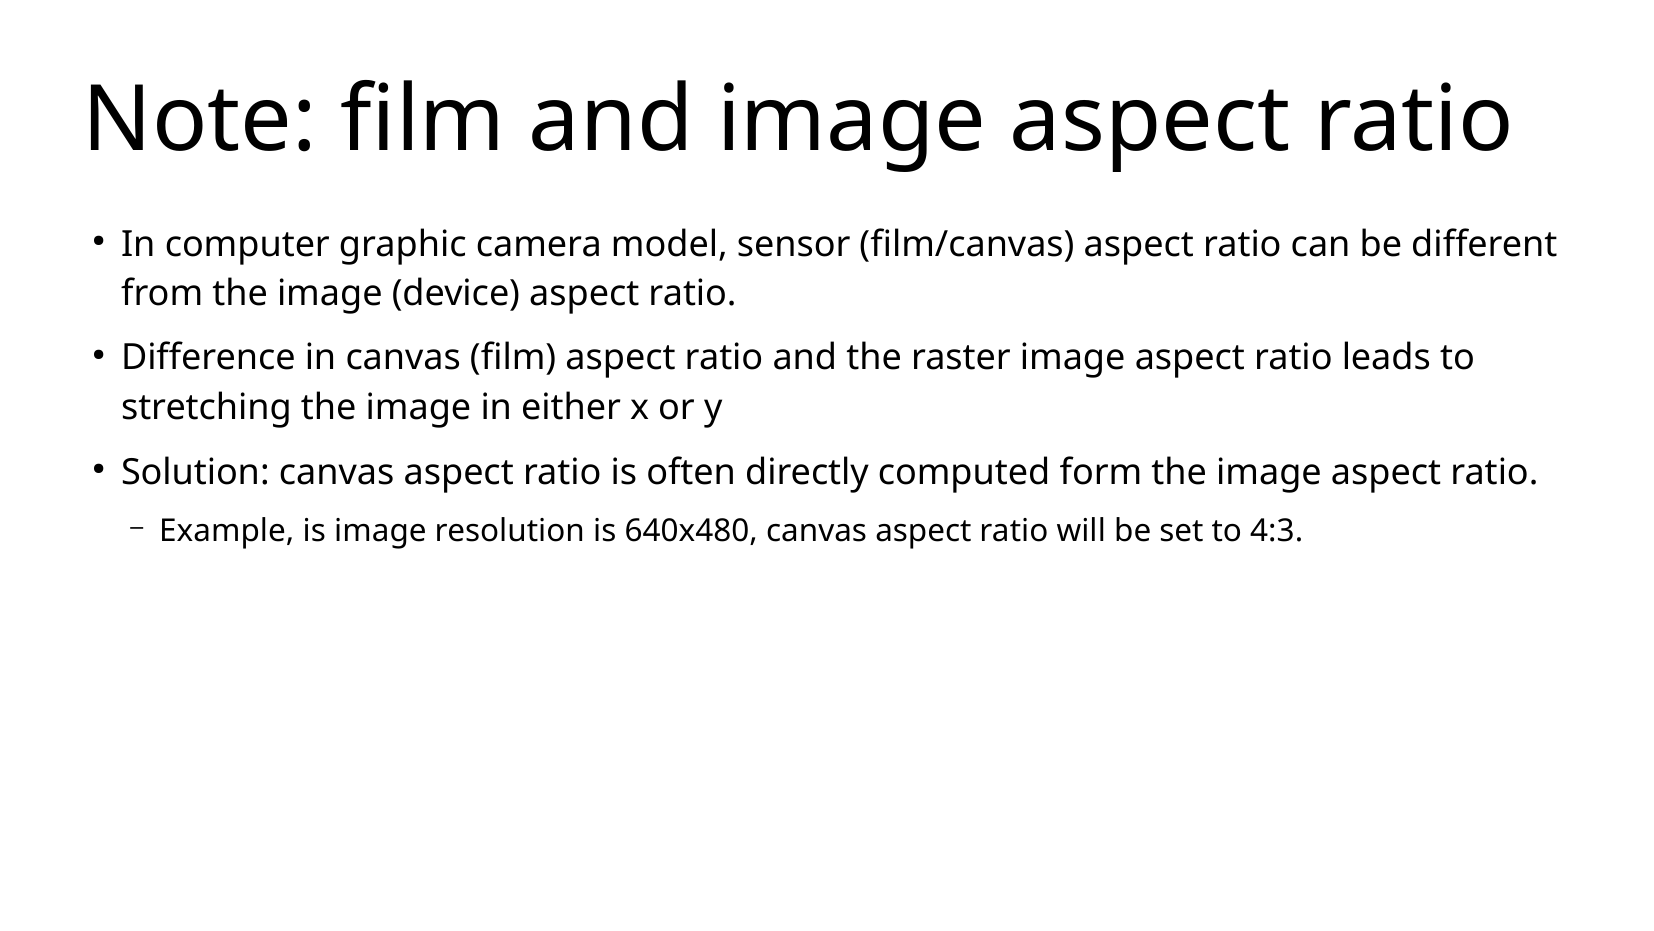

# Note: film and image aspect ratio
In computer graphic camera model, sensor (film/canvas) aspect ratio can be different from the image (device) aspect ratio.
Difference in canvas (film) aspect ratio and the raster image aspect ratio leads to stretching the image in either x or y
Solution: canvas aspect ratio is often directly computed form the image aspect ratio.
Example, is image resolution is 640x480, canvas aspect ratio will be set to 4:3.